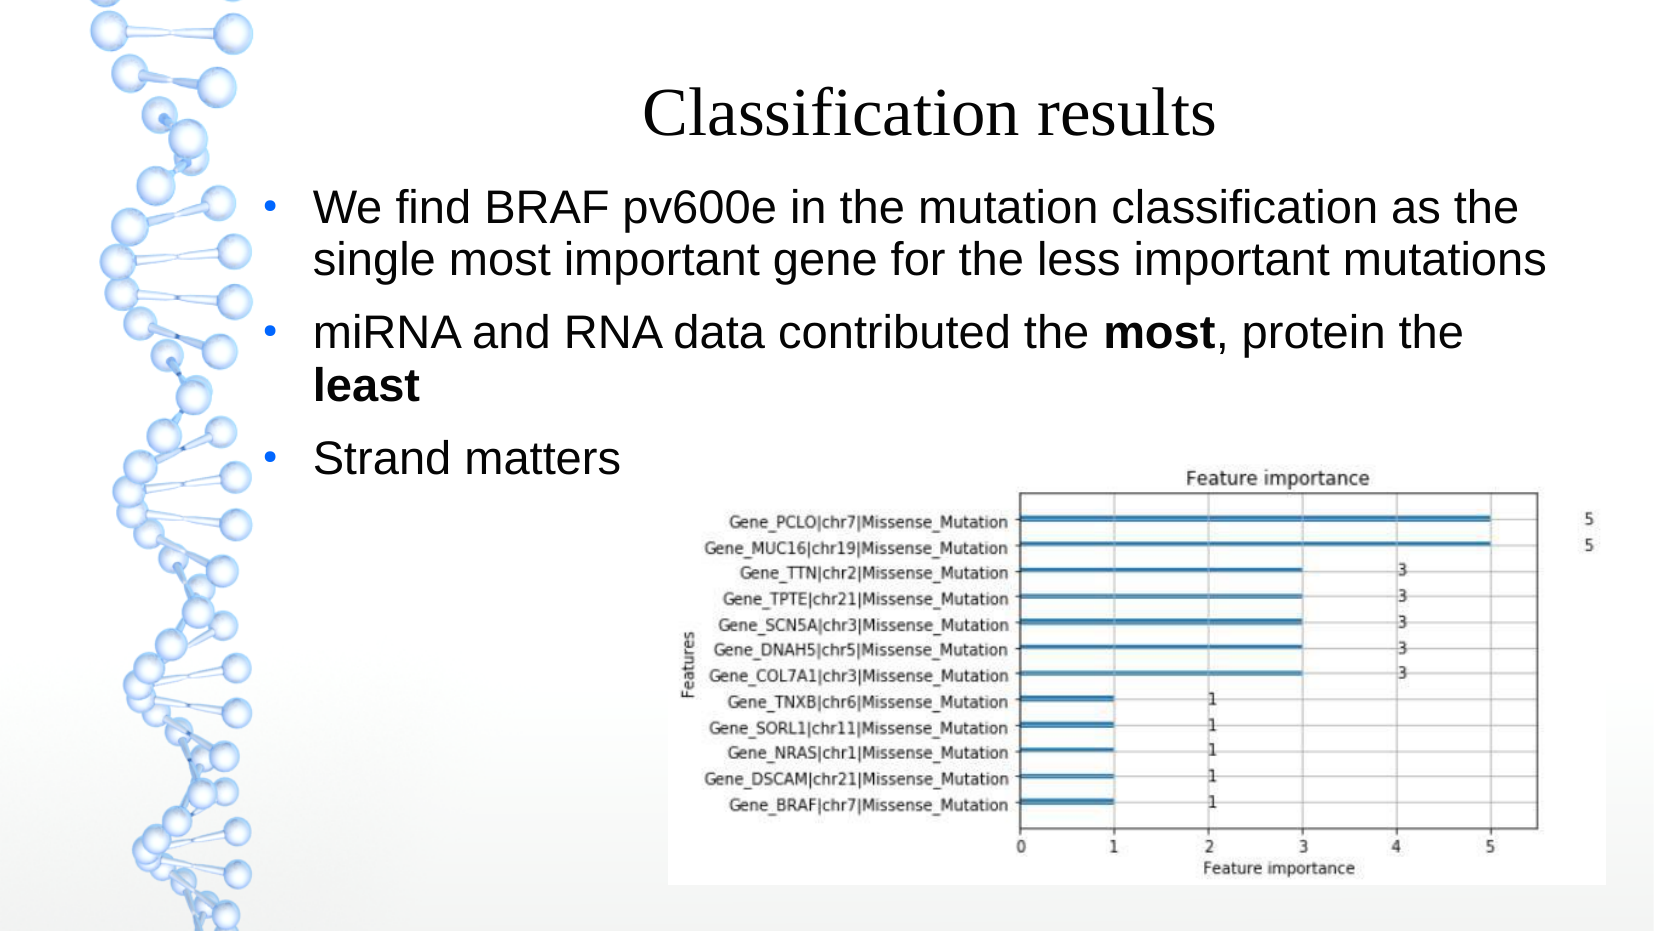

# Classification results
We find BRAF pv600e in the mutation classification as the single most important gene for the less important mutations
miRNA and RNA data contributed the most, protein the least
Strand matters
5